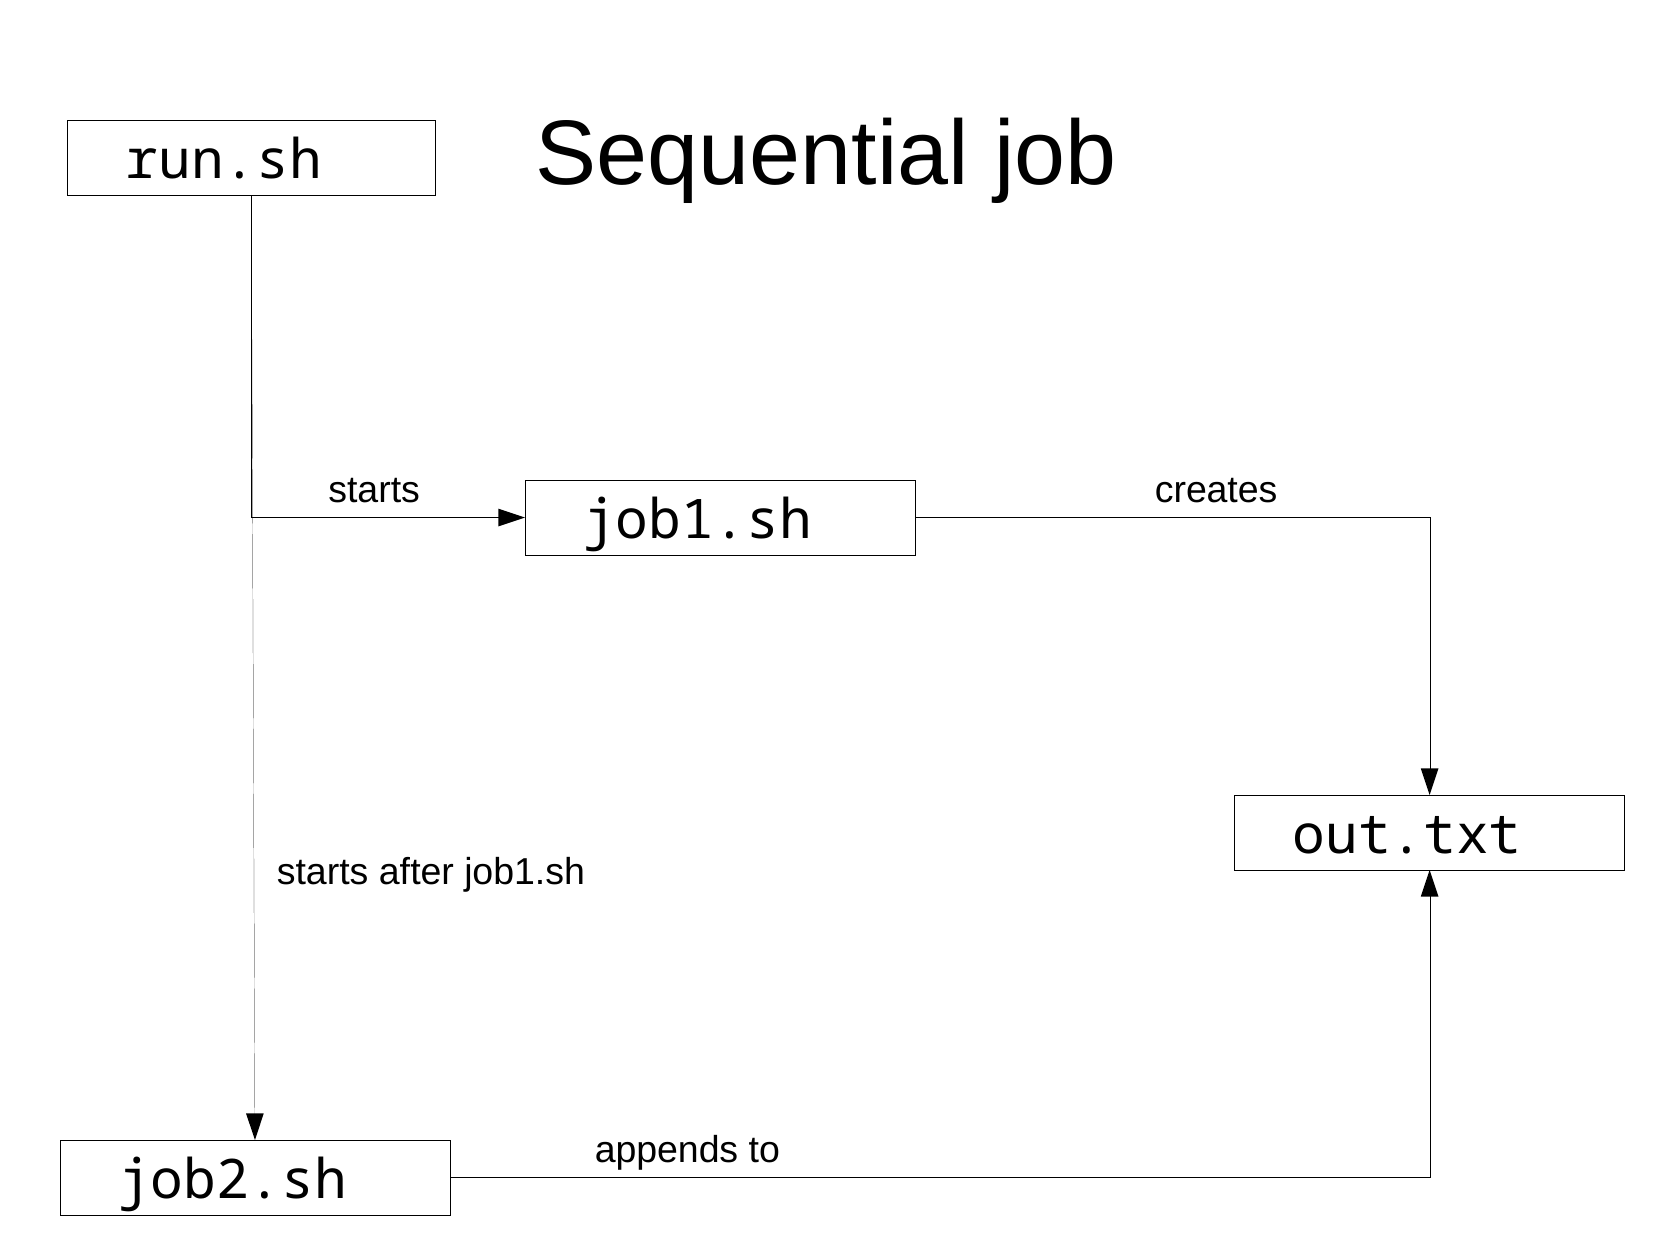

# Sequential job
run.sh
starts
creates
job1.sh
out.txt
starts after job1.sh
appends to
job2.sh